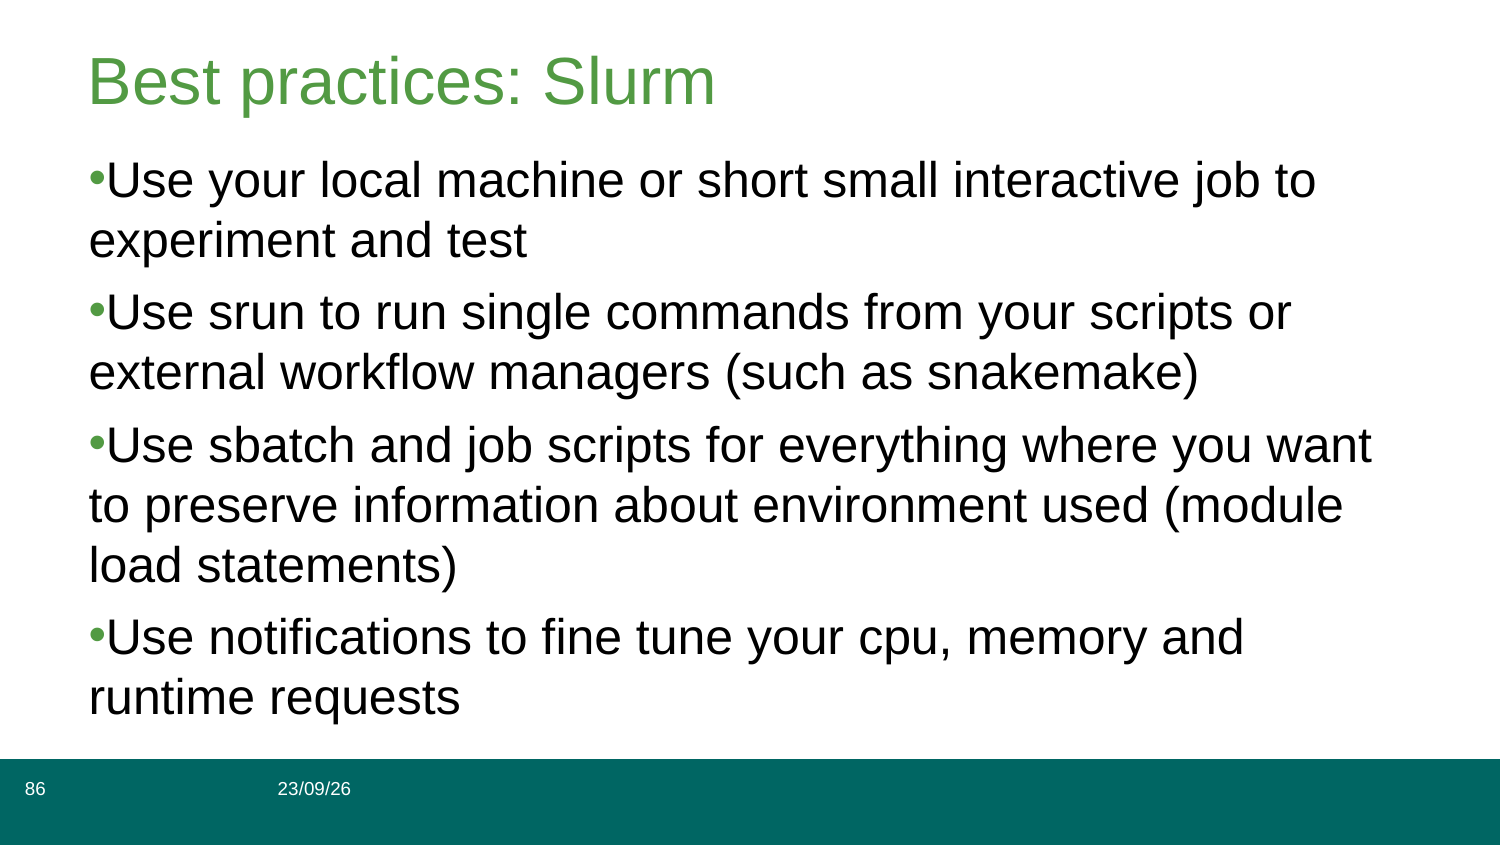

# Best practices: Slurm
Use your local machine or short small interactive job to experiment and test
Use srun to run single commands from your scripts or external workflow managers (such as snakemake)
Use sbatch and job scripts for everything where you want to preserve information about environment used (module load statements)
Use notifications to fine tune your cpu, memory and runtime requests